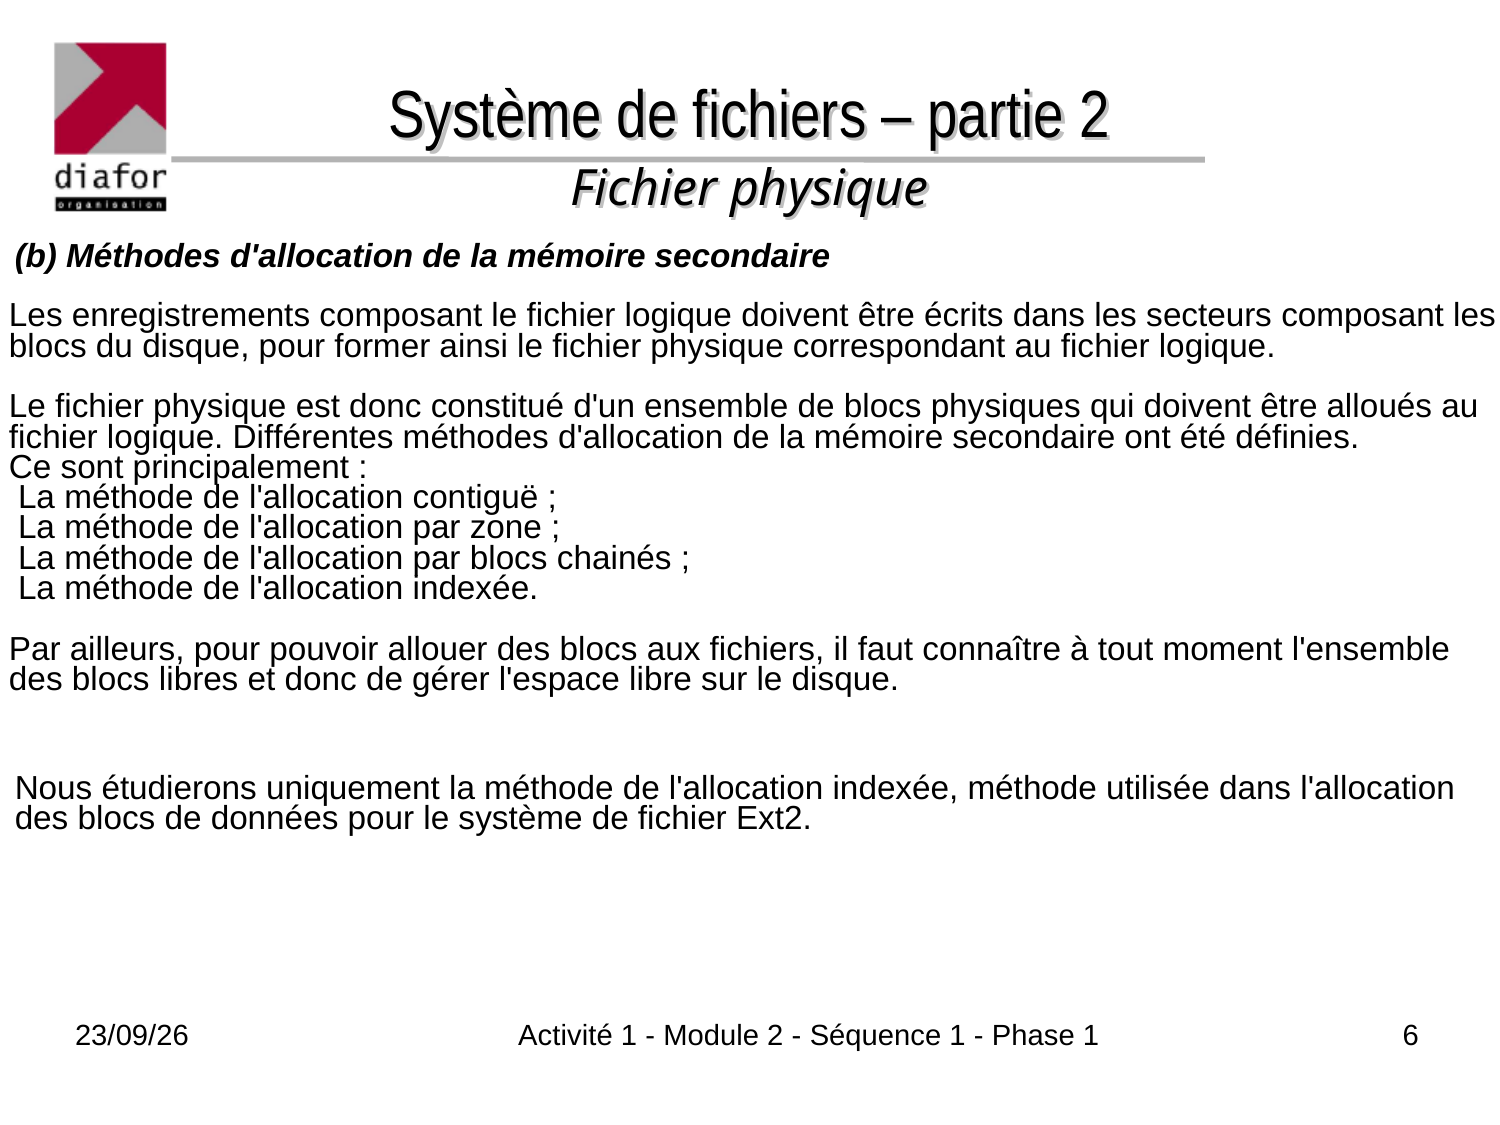

# Système de fichiers – partie 2 Fichier physique
(b) Méthodes d'allocation de la mémoire secondaire
Les enregistrements composant le fichier logique doivent être écrits dans les secteurs composant les
blocs du disque, pour former ainsi le fichier physique correspondant au fichier logique.
Le fichier physique est donc constitué d'un ensemble de blocs physiques qui doivent être alloués au
fichier logique. Différentes méthodes d'allocation de la mémoire secondaire ont été définies.
Ce sont principalement :
 La méthode de l'allocation contiguë ;
 La méthode de l'allocation par zone ;
 La méthode de l'allocation par blocs chainés ;
 La méthode de l'allocation indexée.
Par ailleurs, pour pouvoir allouer des blocs aux fichiers, il faut connaître à tout moment l'ensemble
des blocs libres et donc de gérer l'espace libre sur le disque.
Nous étudierons uniquement la méthode de l'allocation indexée, méthode utilisée dans l'allocation
des blocs de données pour le système de fichier Ext2.
Activité 1 - Module 2 - Séquence 1 - Phase 1
6